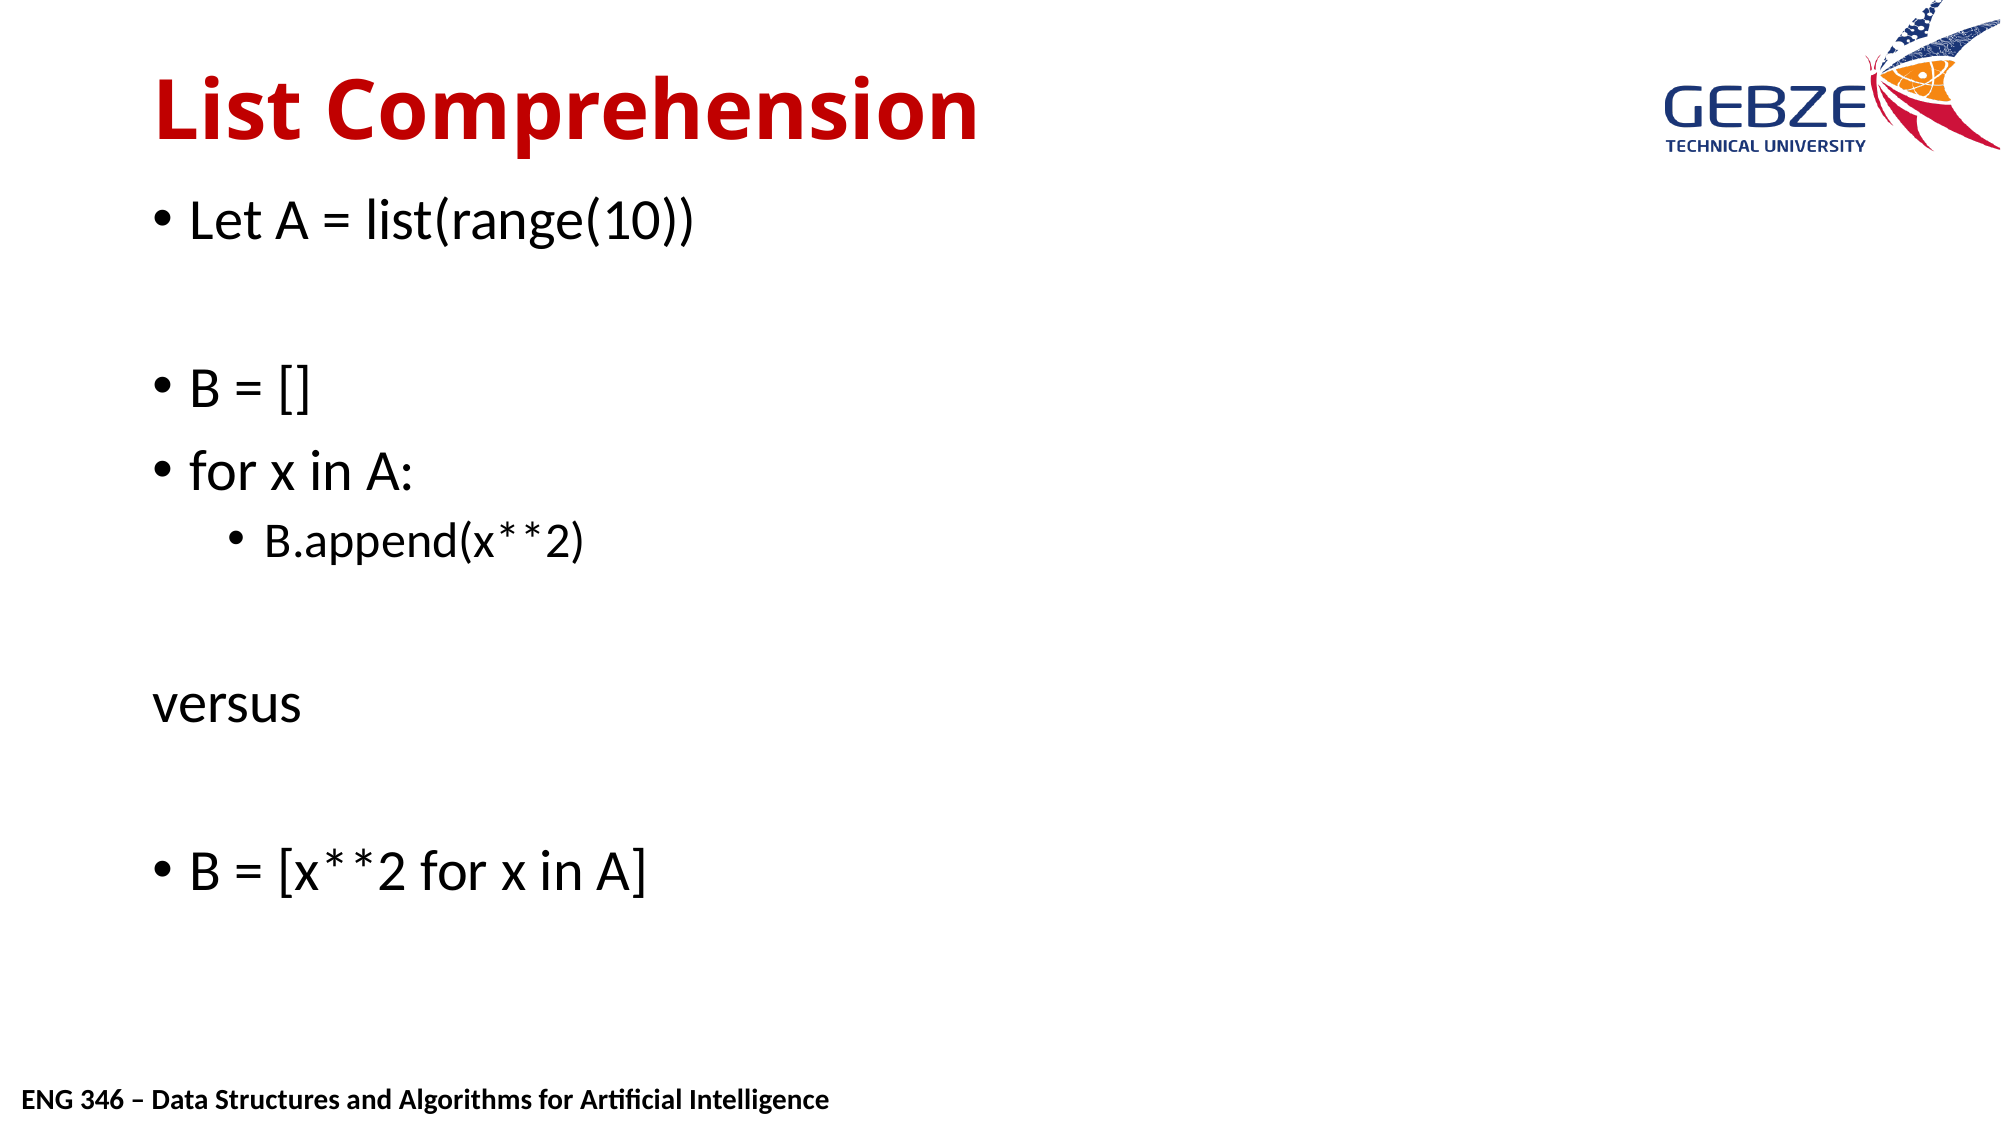

# List Comprehension
Let A = list(range(10))
B = []
for x in A:
B.append(x**2)
versus
B = [x**2 for x in A]